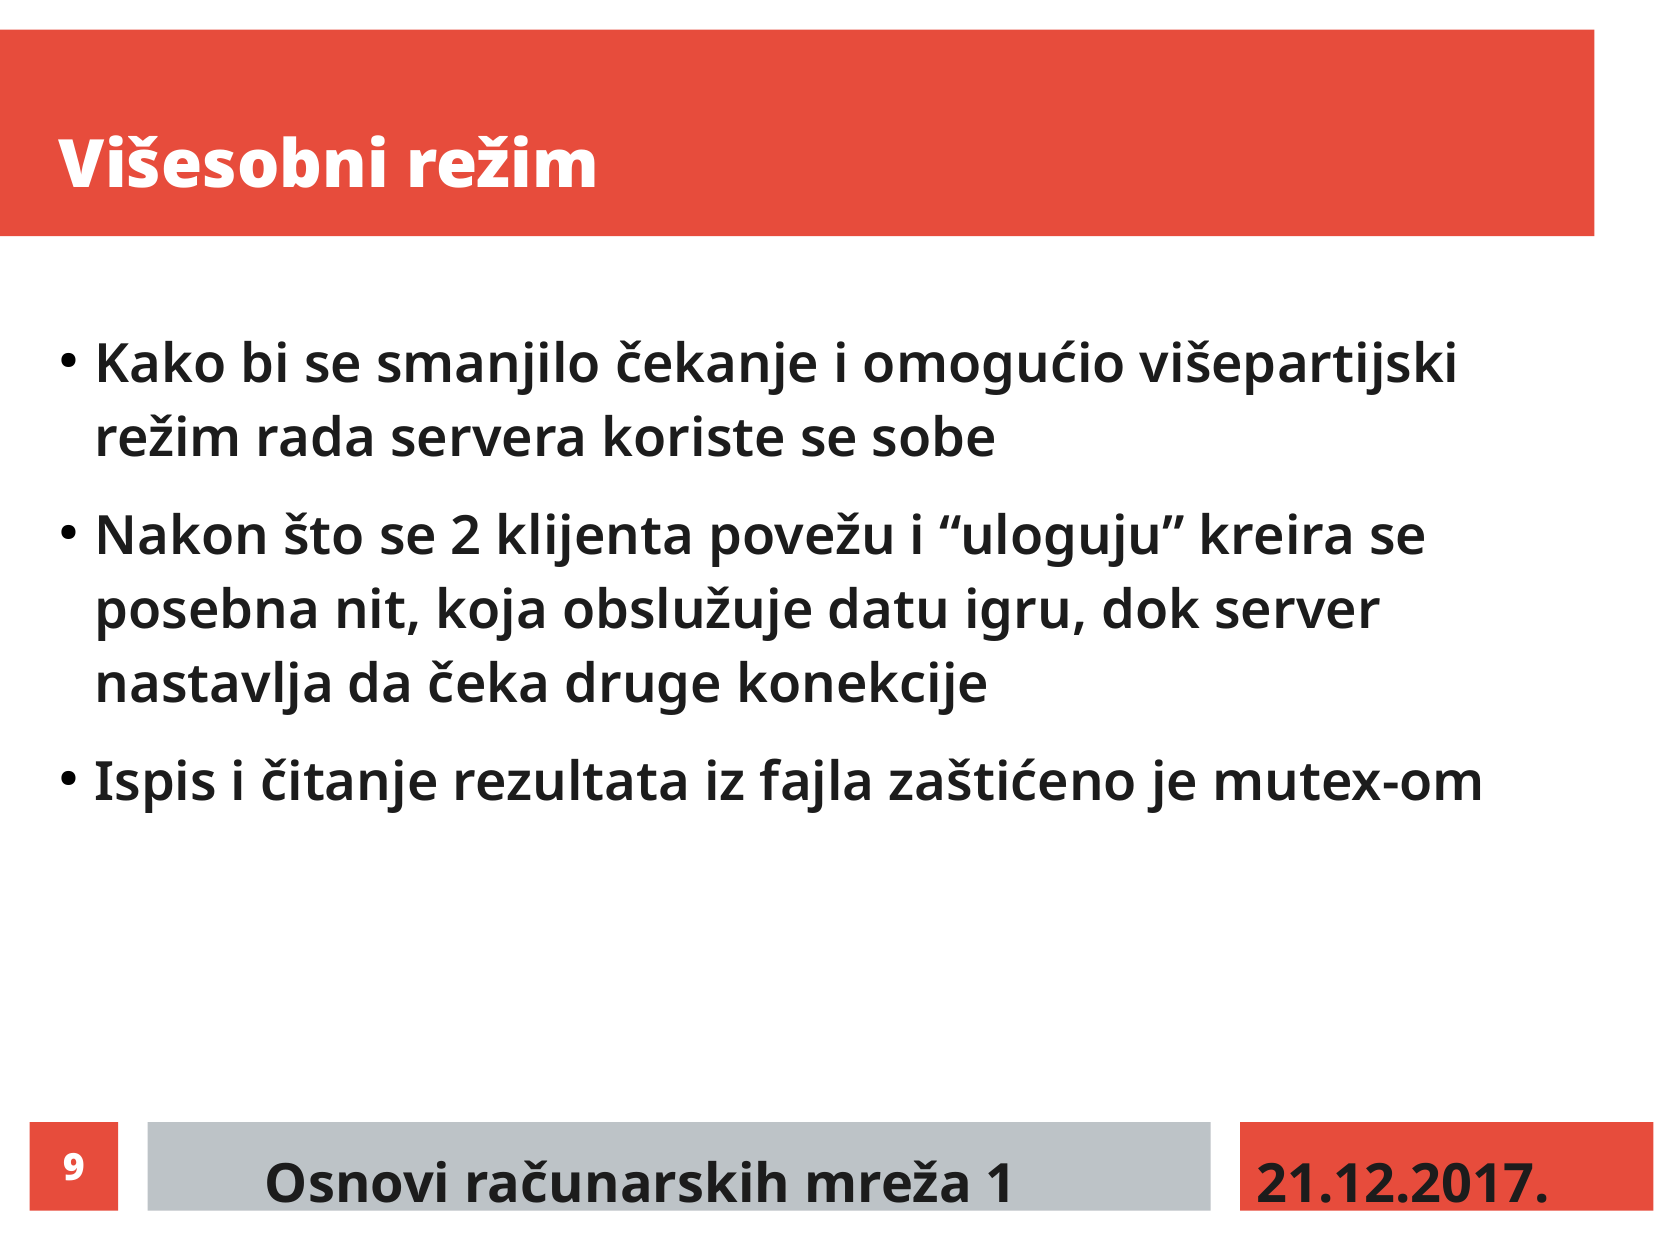

# Višesobni režim
Kako bi se smanjilo čekanje i omogućio višepartijski režim rada servera koriste se sobe
Nakon što se 2 klijenta povežu i “uloguju” kreira se posebna nit, koja obslužuje datu igru, dok server nastavlja da čeka druge konekcije
Ispis i čitanje rezultata iz fajla zaštićeno je mutex-om
9
Osnovi računarskih mreža 1
21.12.2017.